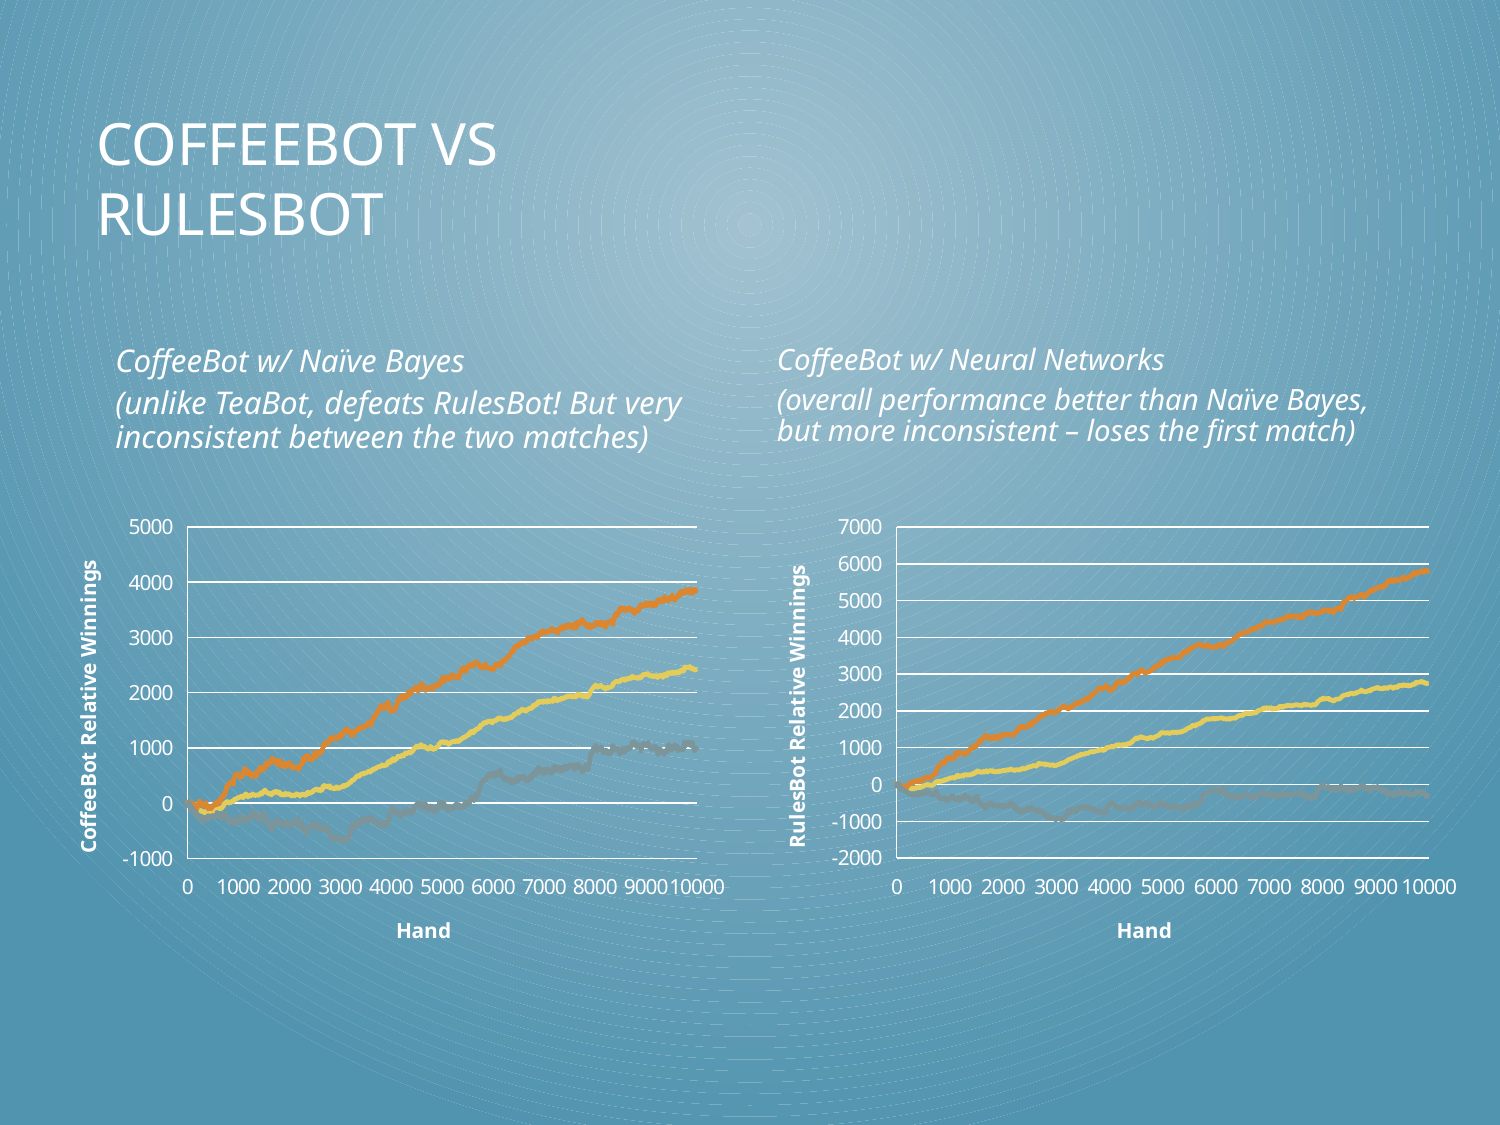

# COFFEEBot vs rulesbot
CoffeeBot w/ Naïve Bayes
(unlike TeaBot, defeats RulesBot! But very inconsistent between the two matches)
CoffeeBot w/ Neural Networks
(overall performance better than Naïve Bayes, but more inconsistent – loses the first match)
### Chart
| Category | Match 1 | Match 2 | Average |
|---|---|---|---|
### Chart
| Category | Match 1 | Match 2 | Average |
|---|---|---|---|